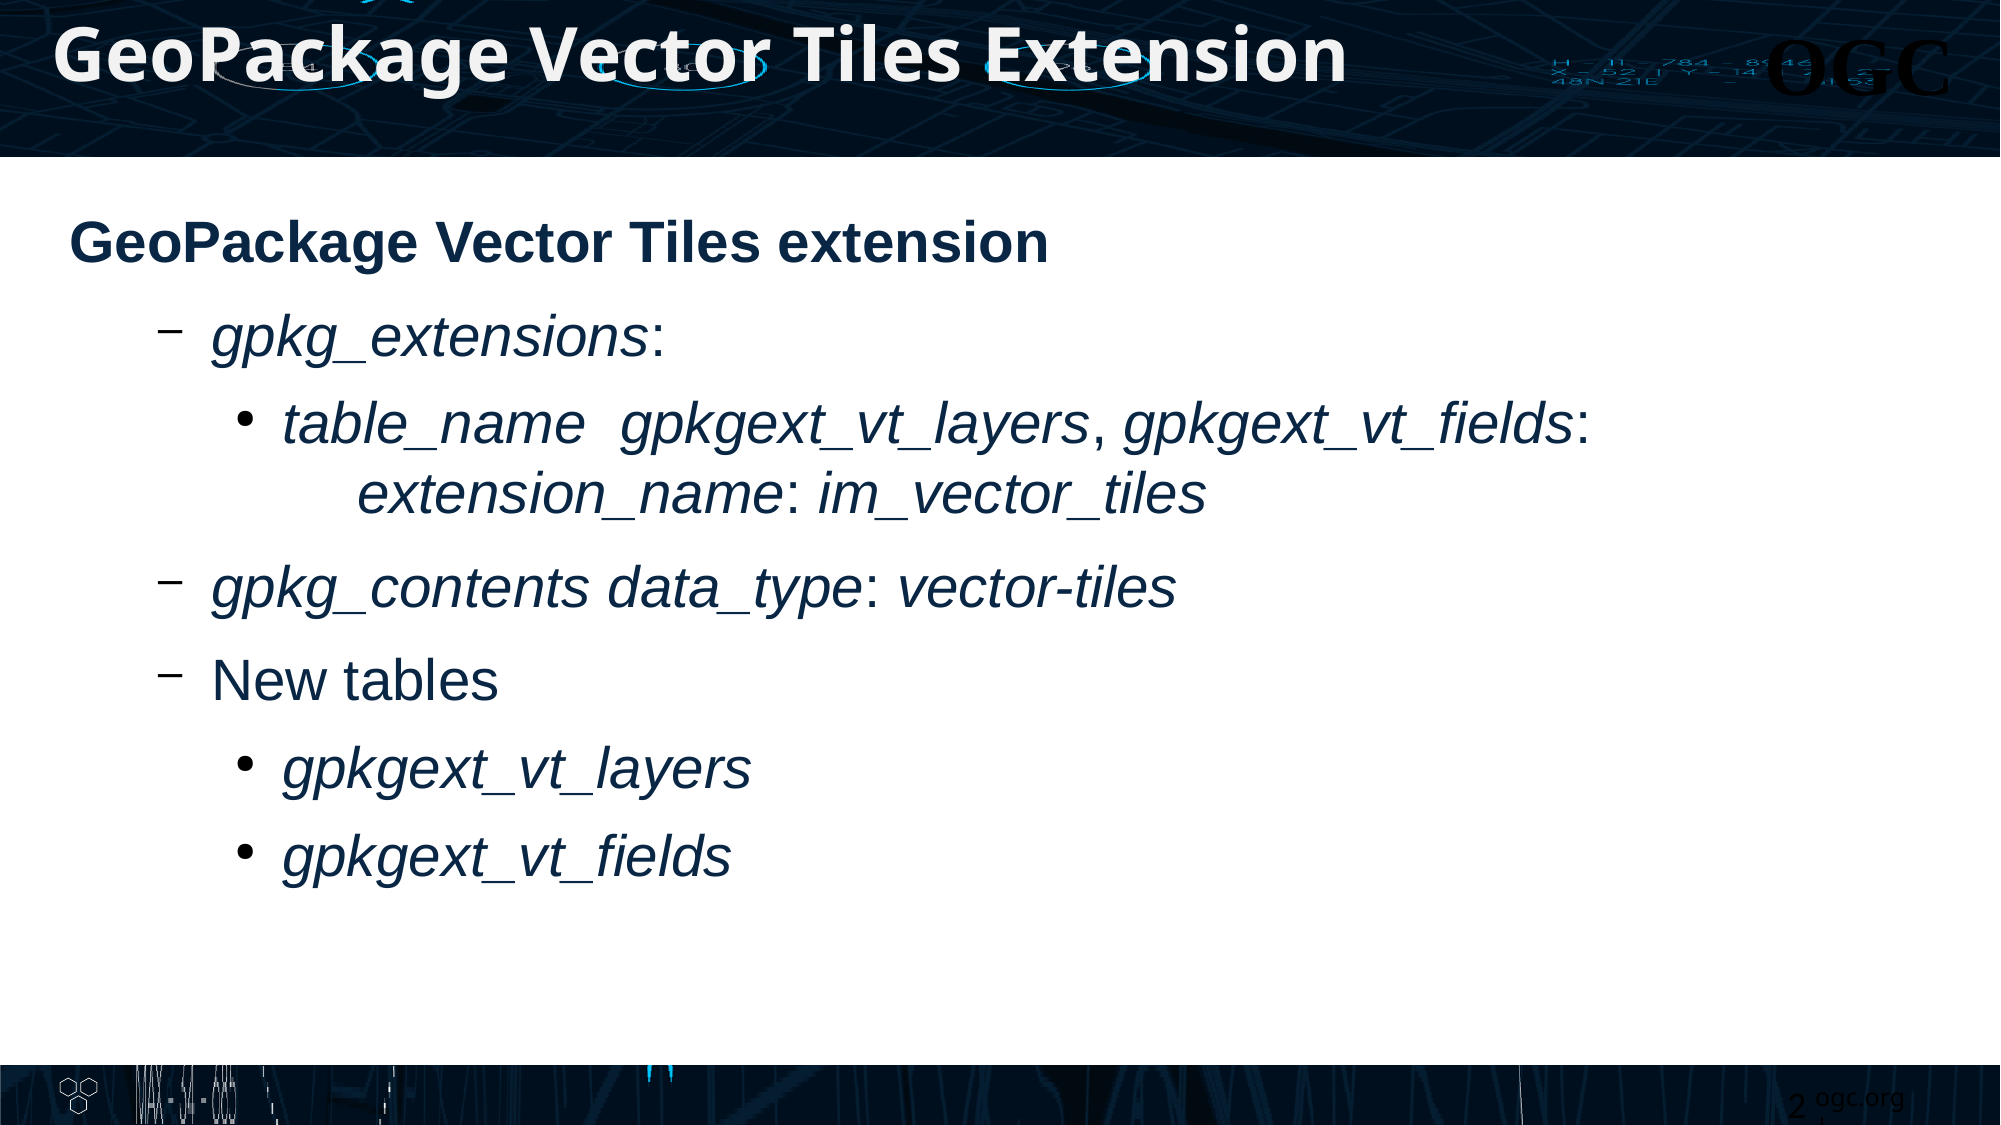

# GeoPackage Vector Tiles Extension
GeoPackage Vector Tiles extension
gpkg_extensions:
table_name gpkgext_vt_layers, gpkgext_vt_fields:
	extension_name: im_vector_tiles
gpkg_contents data_type: vector-tiles
New tables
gpkgext_vt_layers
gpkgext_vt_fields